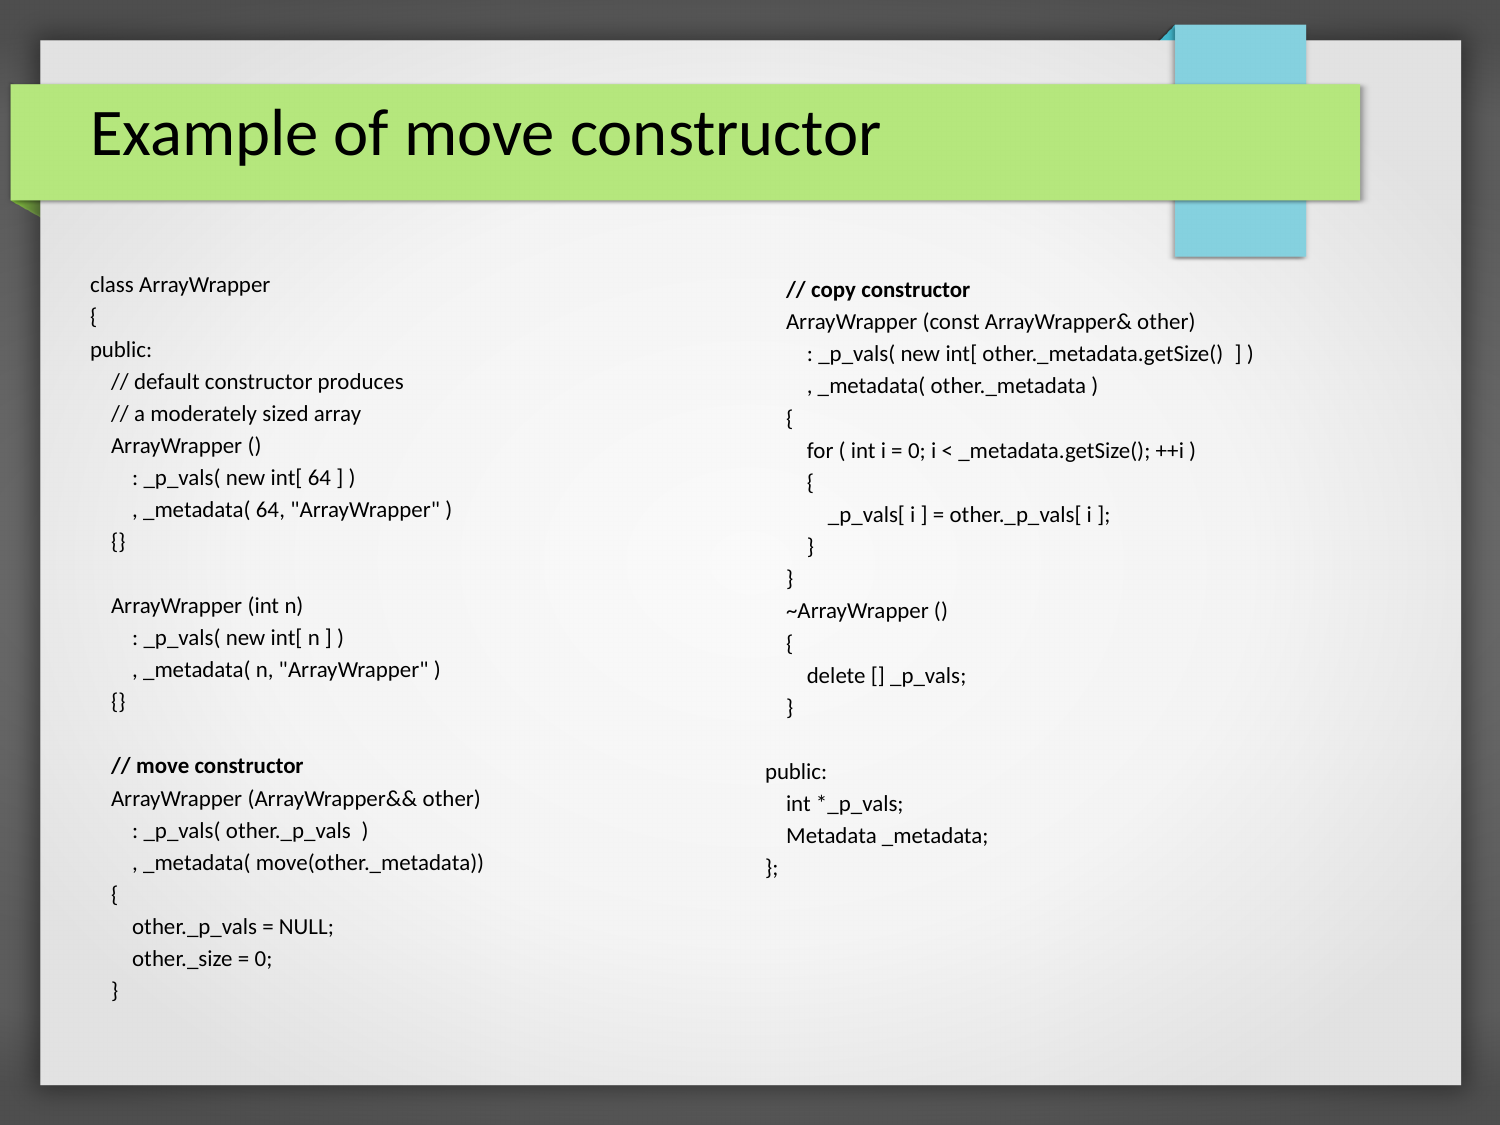

# Example of move constructor
class ArrayWrapper
{
public:
    // default constructor produces
 // a moderately sized array
    ArrayWrapper ()
        : _p_vals( new int[ 64 ] )
        , _metadata( 64, "ArrayWrapper" )
    {}
    ArrayWrapper (int n)
        : _p_vals( new int[ n ] )
        , _metadata( n, "ArrayWrapper" )
    {}
    // move constructor
    ArrayWrapper (ArrayWrapper&& other)
        : _p_vals( other._p_vals  )
        , _metadata( move(other._metadata))
    {
        other._p_vals = NULL;
        other._size = 0;
    }
    // copy constructor
    ArrayWrapper (const ArrayWrapper& other)
        : _p_vals( new int[ other._metadata.getSize()  ] )
        , _metadata( other._metadata )
    {
        for ( int i = 0; i < _metadata.getSize(); ++i )
        {
            _p_vals[ i ] = other._p_vals[ i ];
        }
    }
    ~ArrayWrapper ()
    {
        delete [] _p_vals;
    }
public:
    int *_p_vals;
    Metadata _metadata;
};